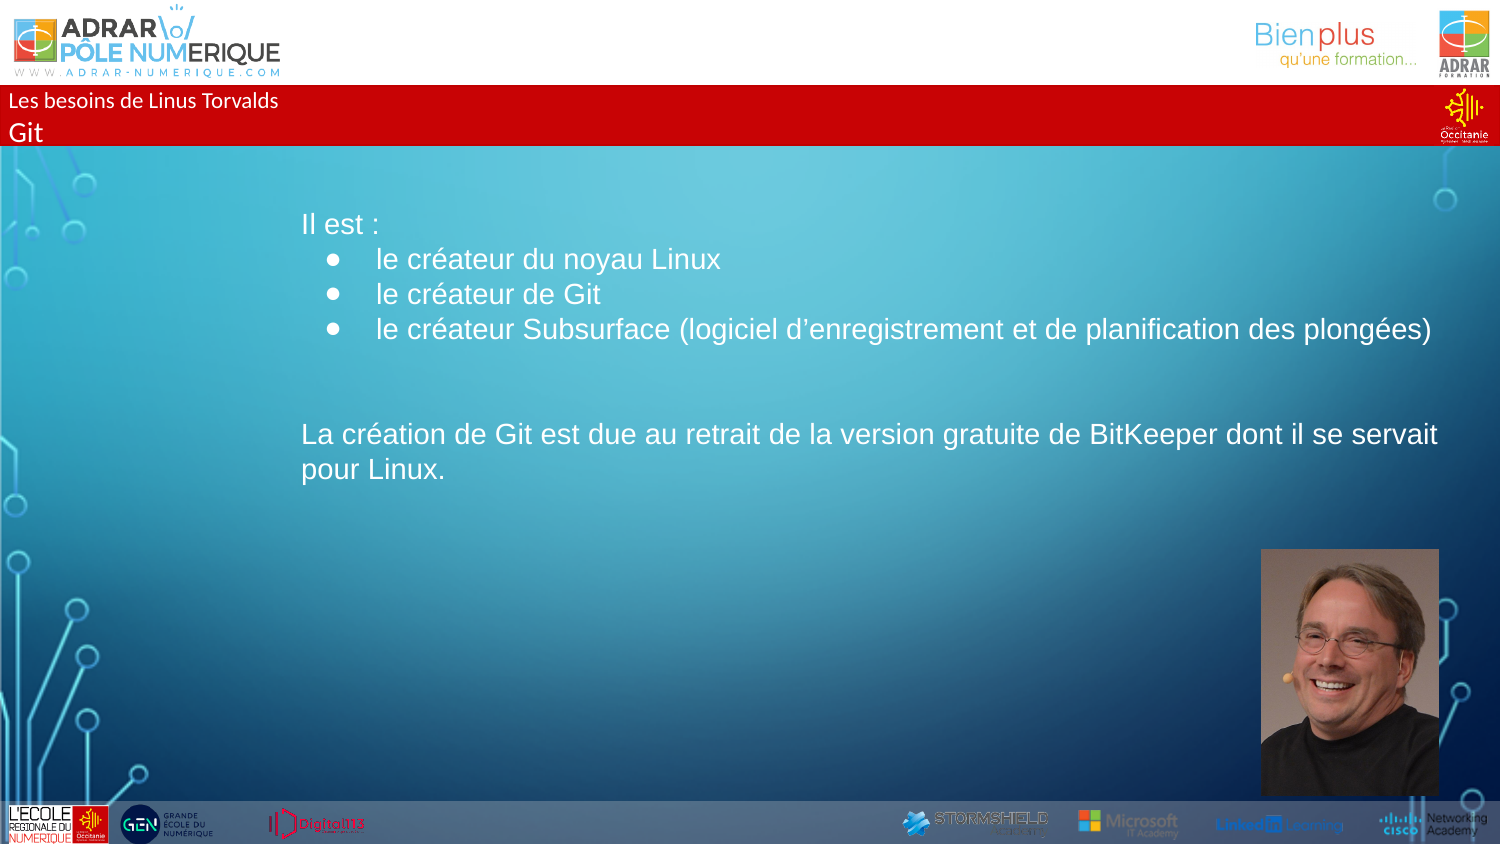

Les besoins de Linus Torvalds
Git
Il est :
le créateur du noyau Linux
le créateur de Git
le créateur Subsurface (logiciel d’enregistrement et de planification des plongées)
La création de Git est due au retrait de la version gratuite de BitKeeper dont il se servait pour Linux.